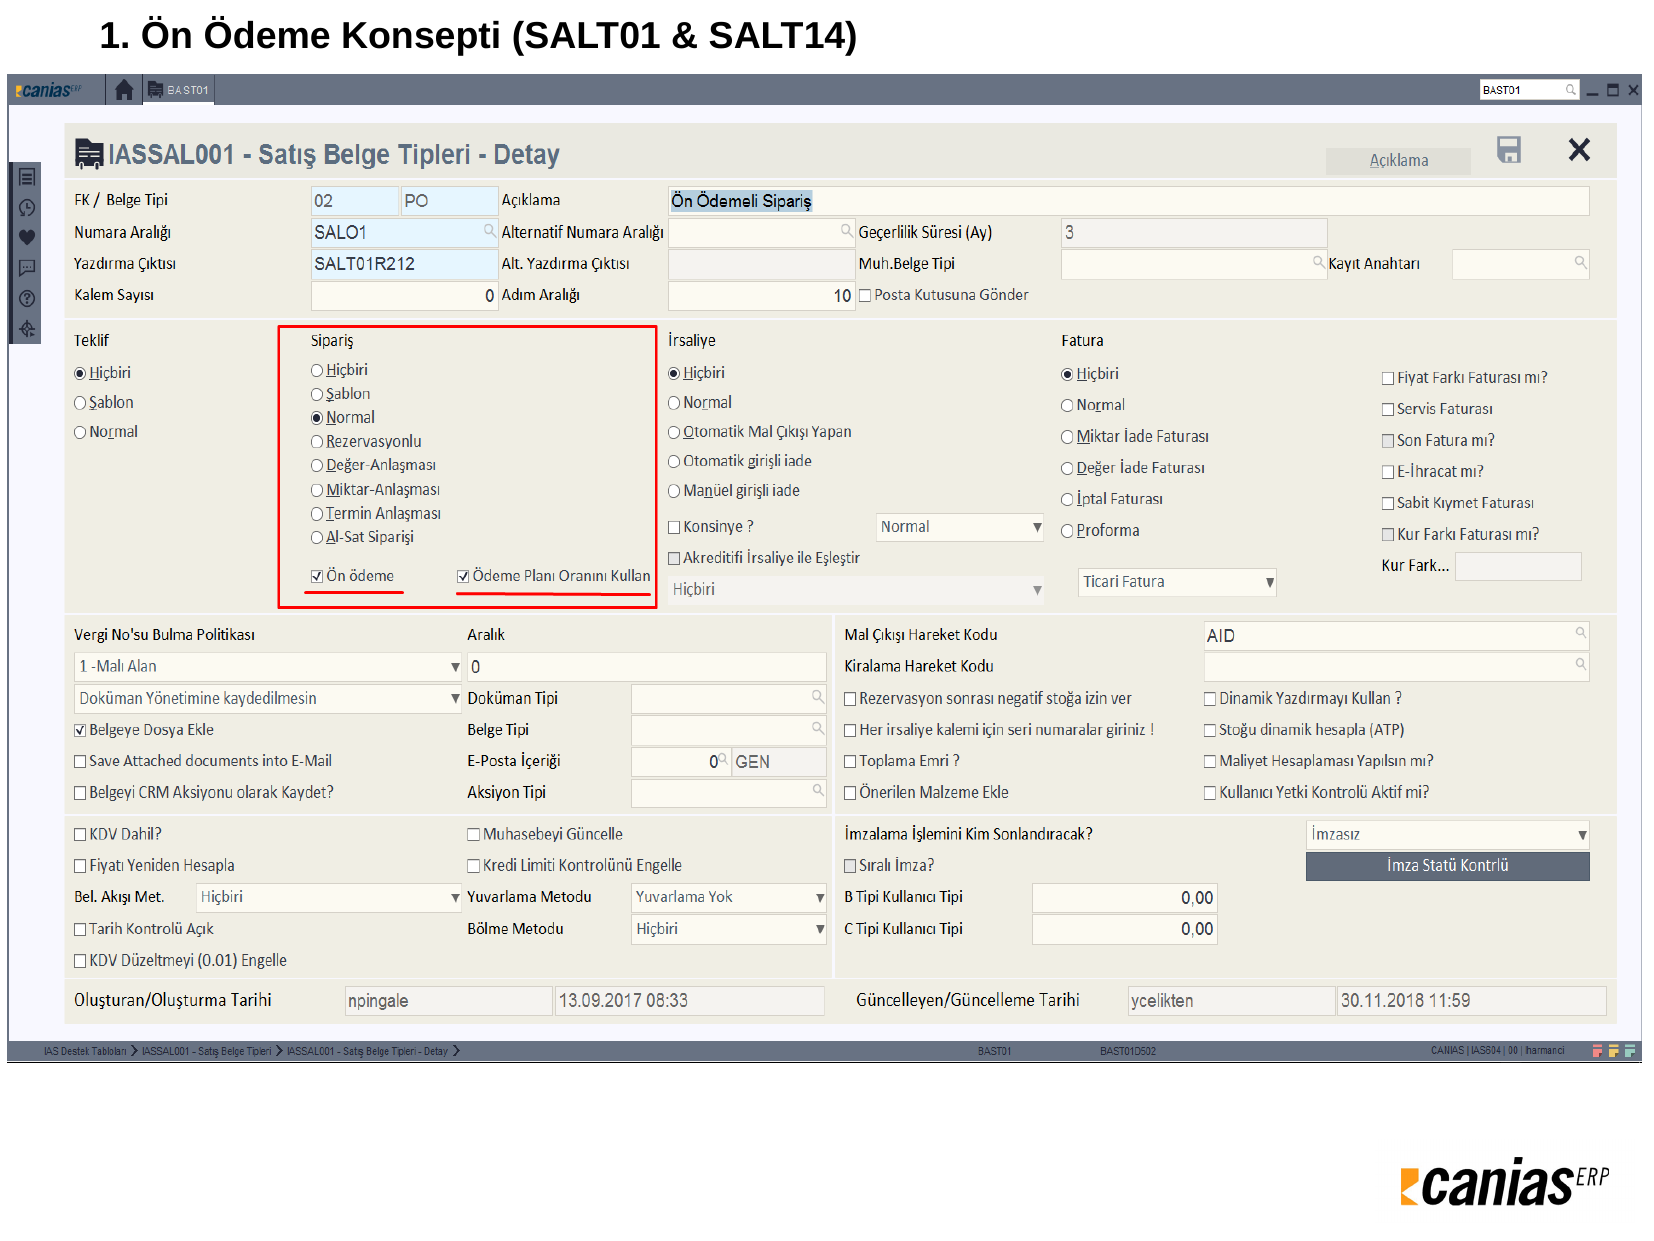

1. Ön Ödeme Konsepti (SALT01 & SALT14)